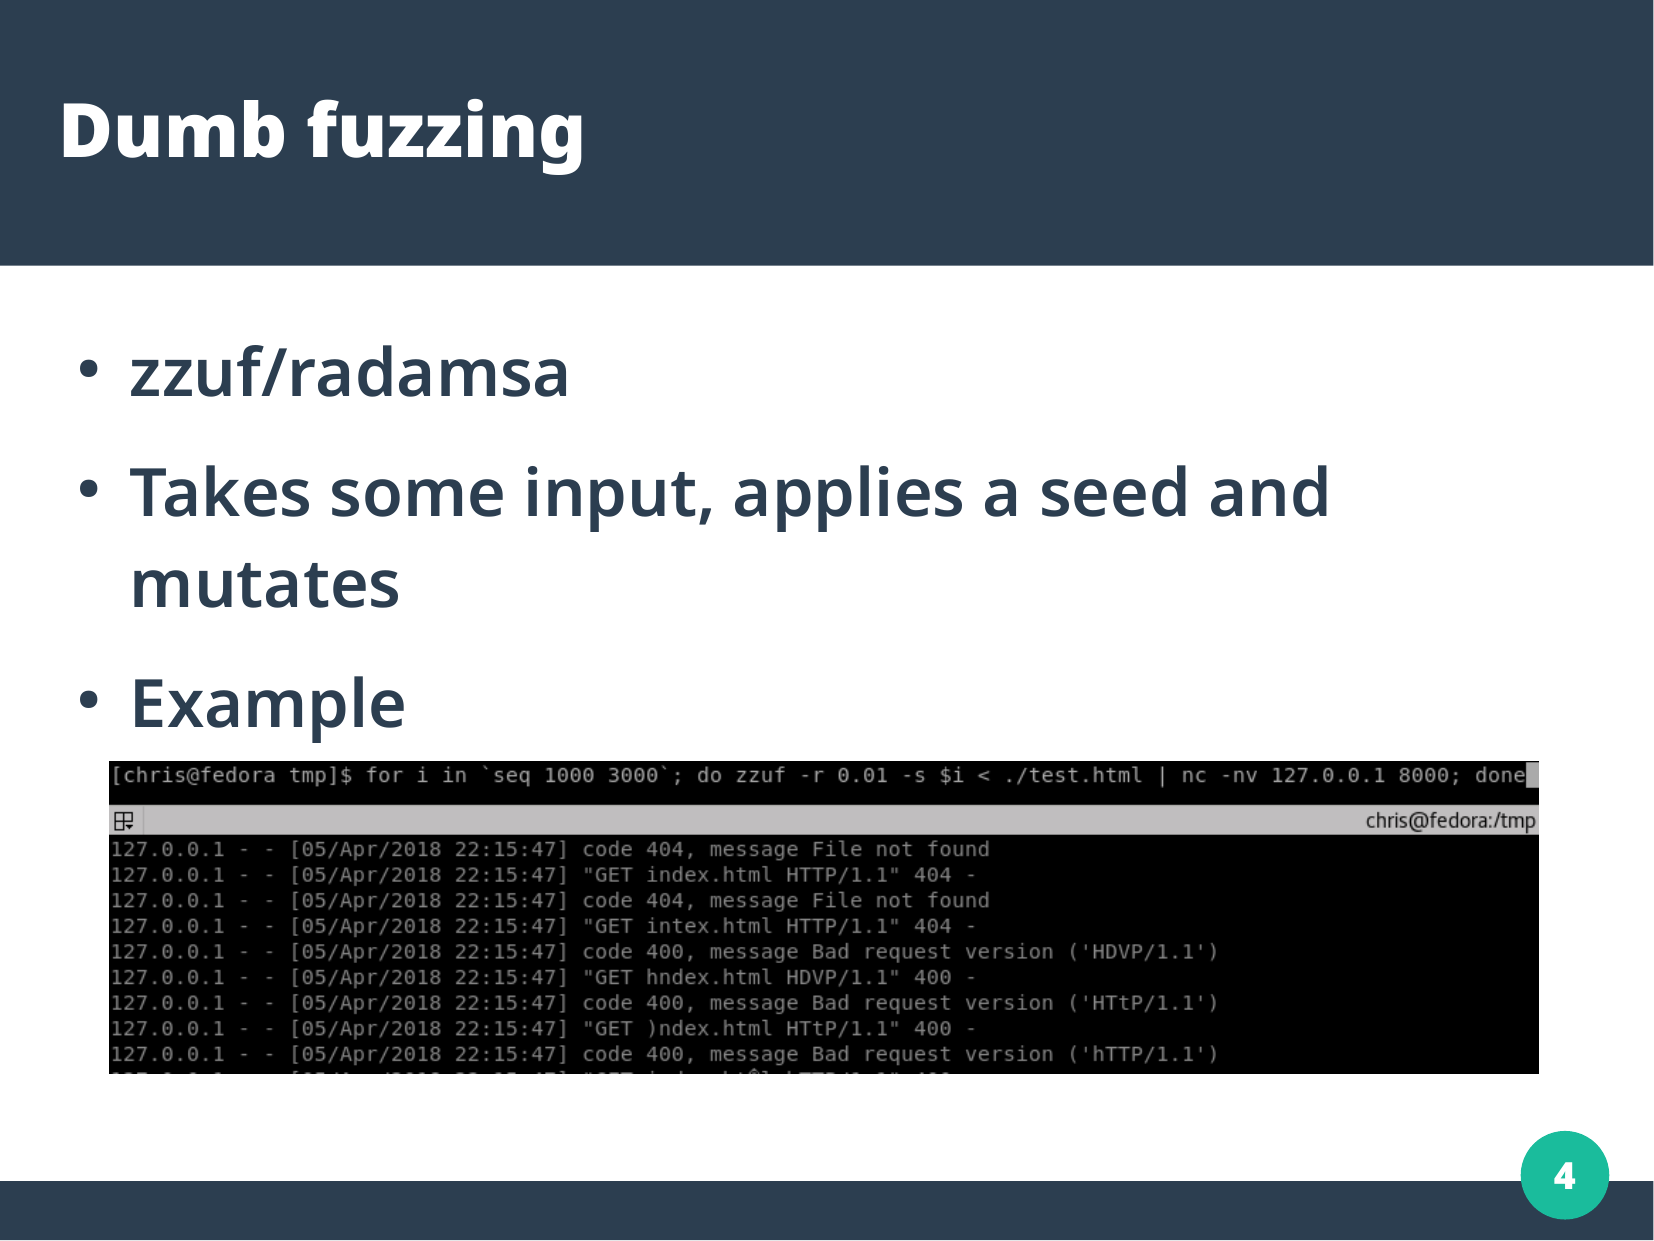

# Dumb fuzzing
zzuf/radamsa
Takes some input, applies a seed and mutates
Example
4